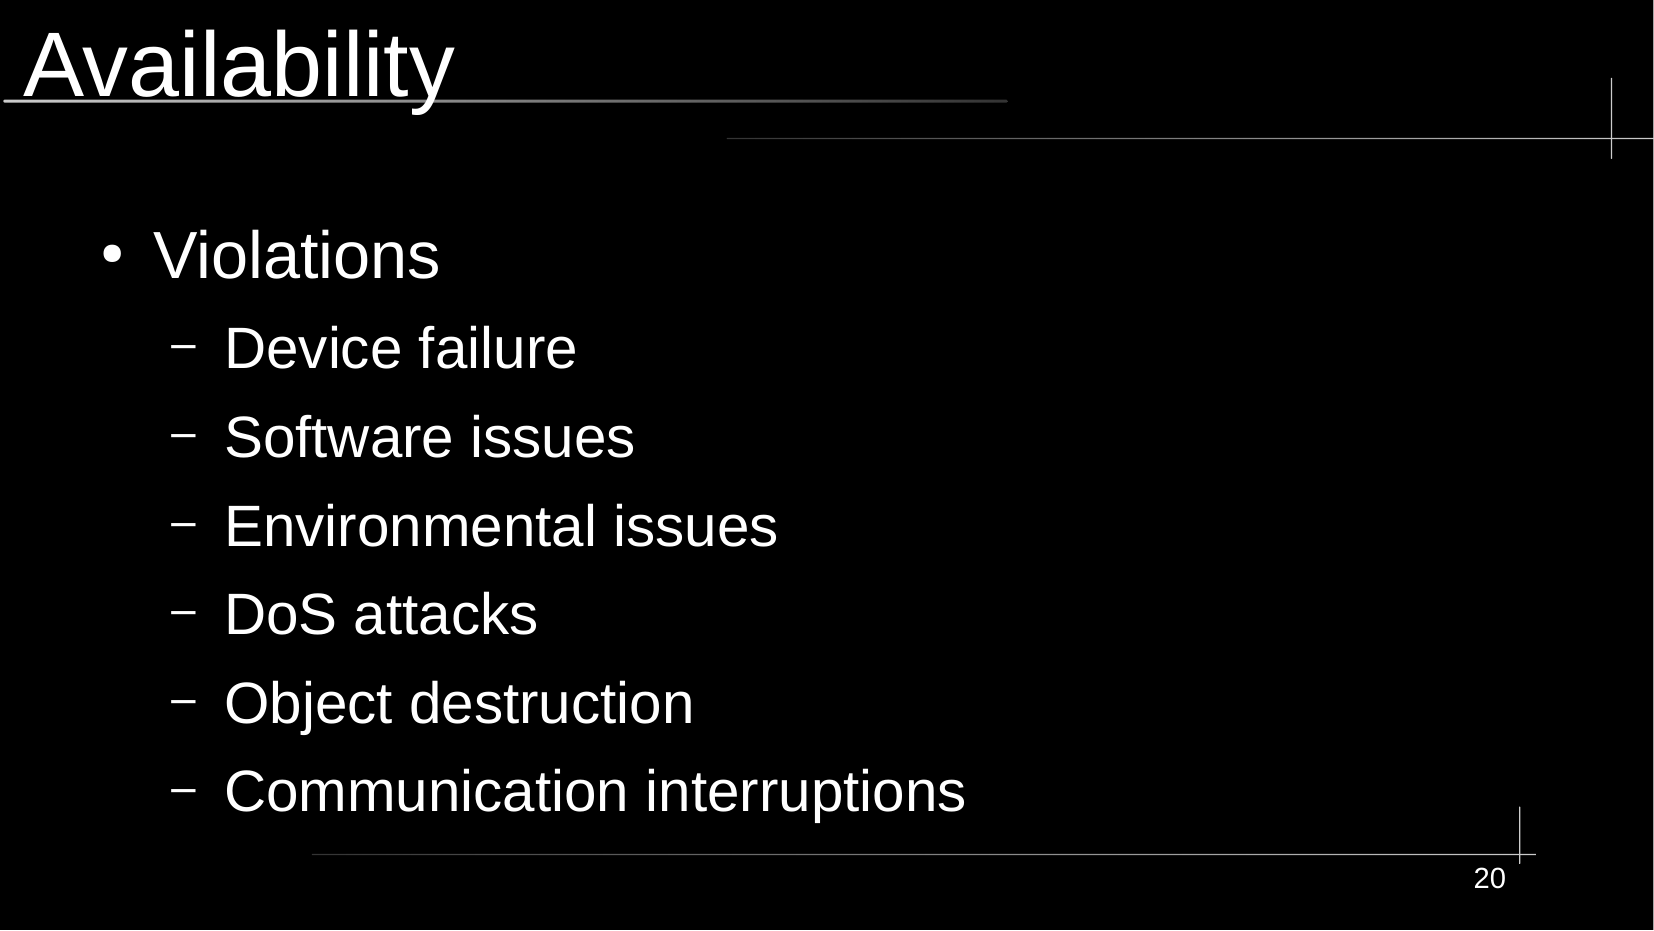

# Availability
Violations
Device failure
Software issues
Environmental issues
DoS attacks
Object destruction
Communication interruptions
20